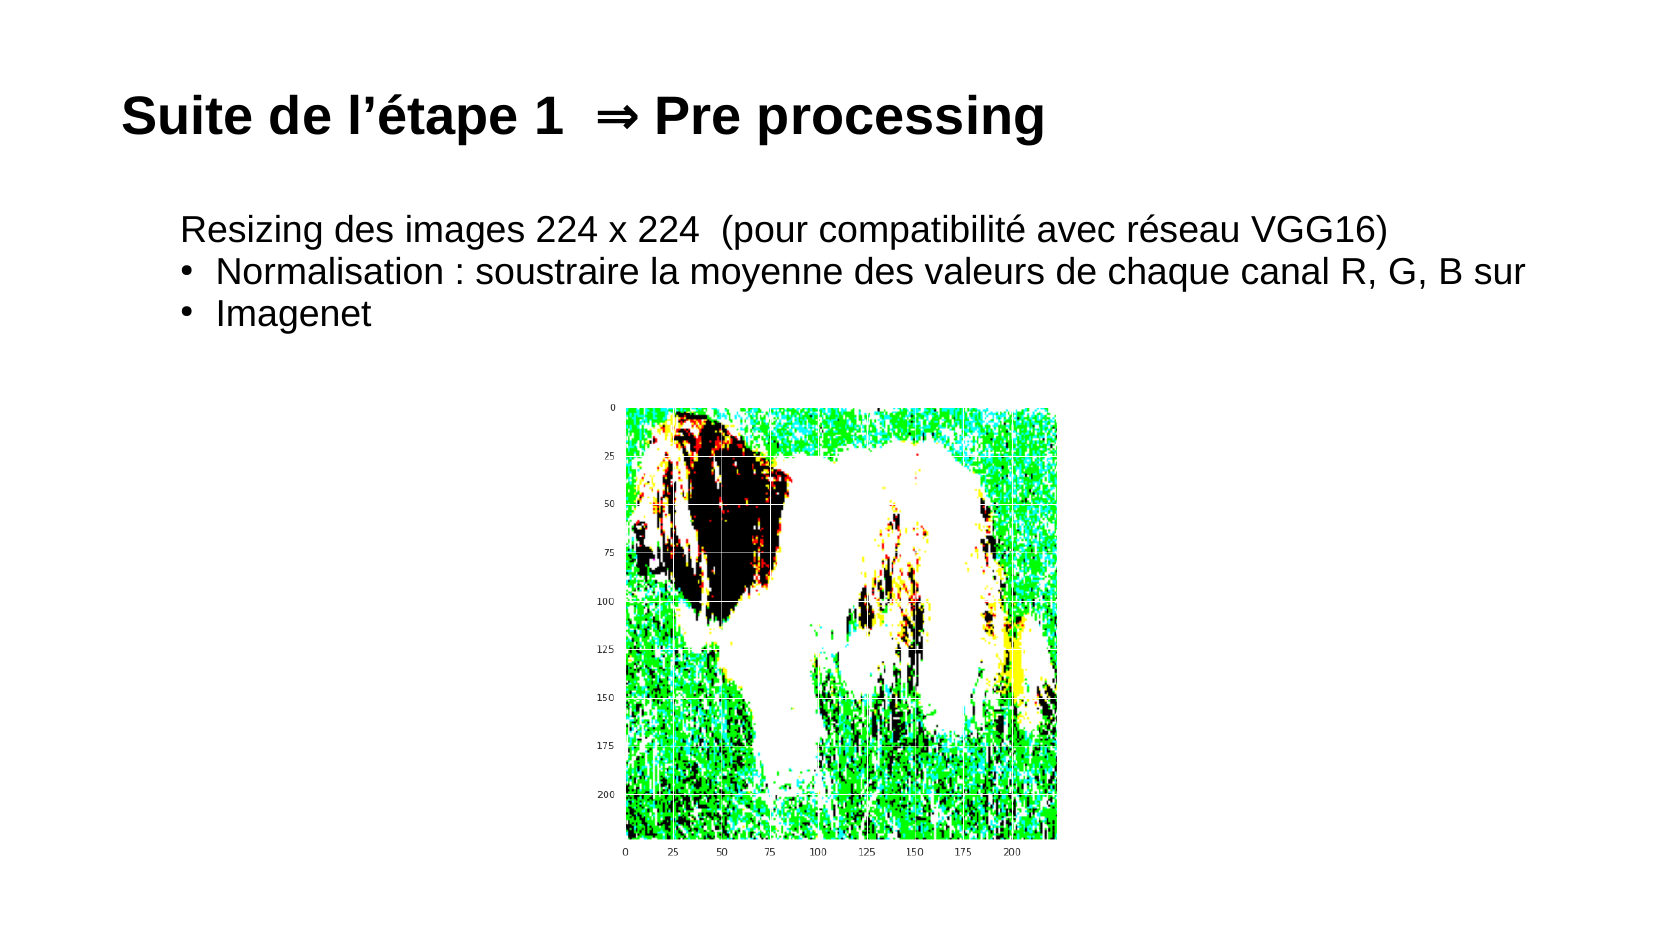

Suite de l’étape 1 ⇒ Pre processing
Resizing des images 224 x 224 (pour compatibilité avec réseau VGG16)
Normalisation : soustraire la moyenne des valeurs de chaque canal R, G, B sur
Imagenet